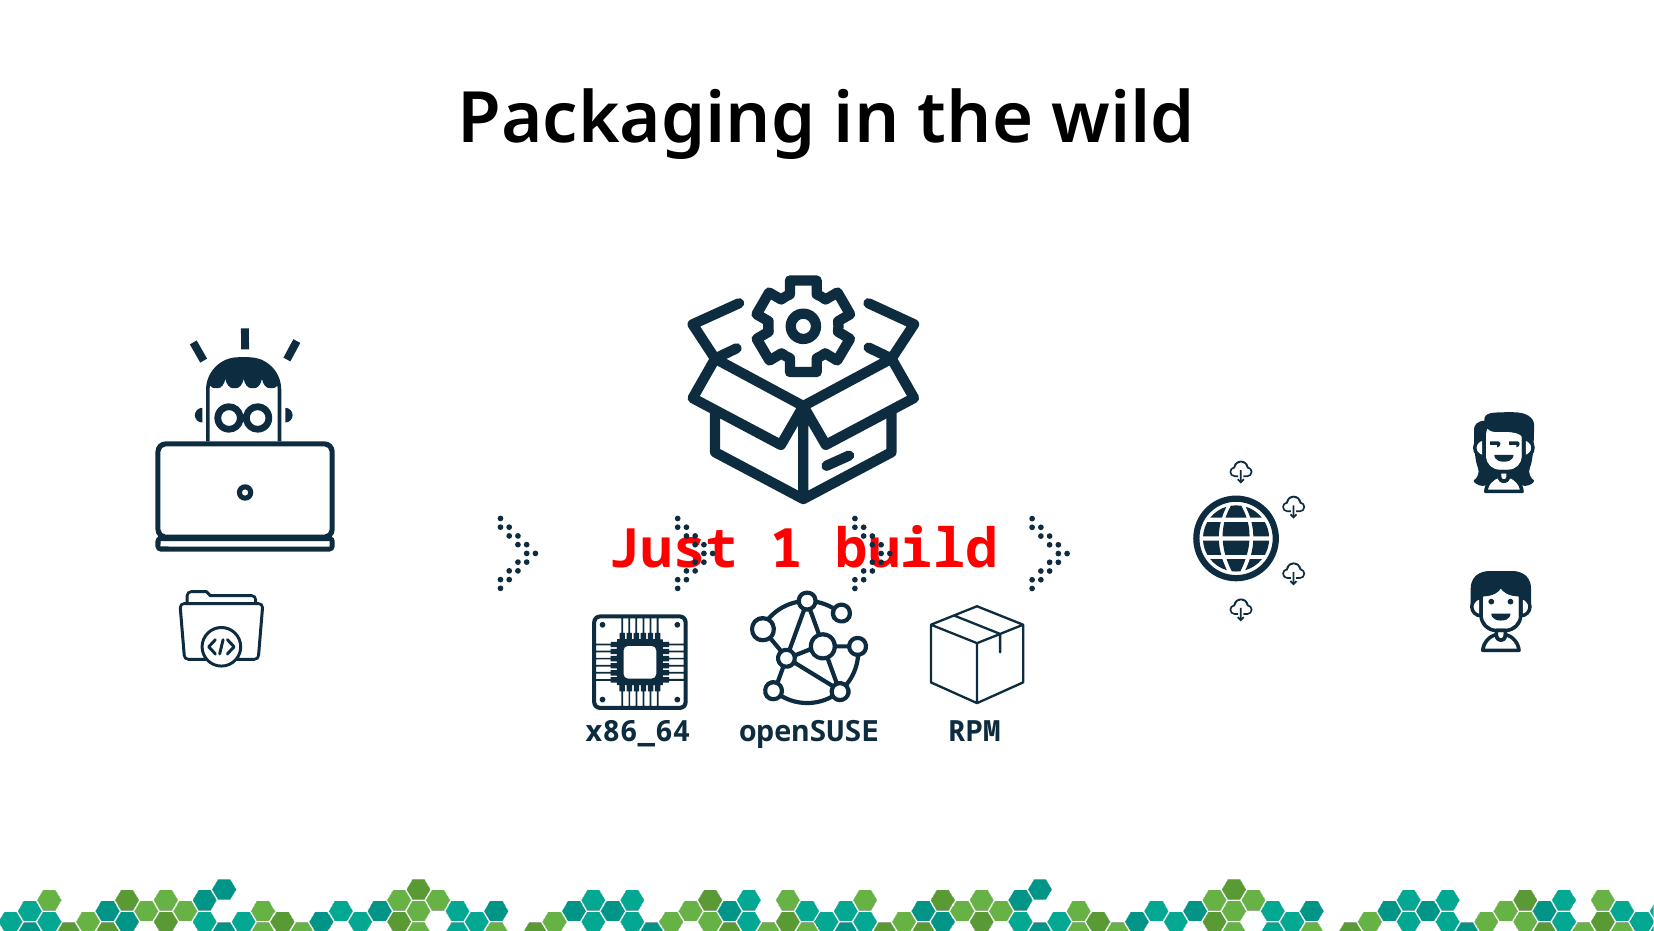

# Packaging in the wild
Just 1 build
openSUSE
RPM
x86_64